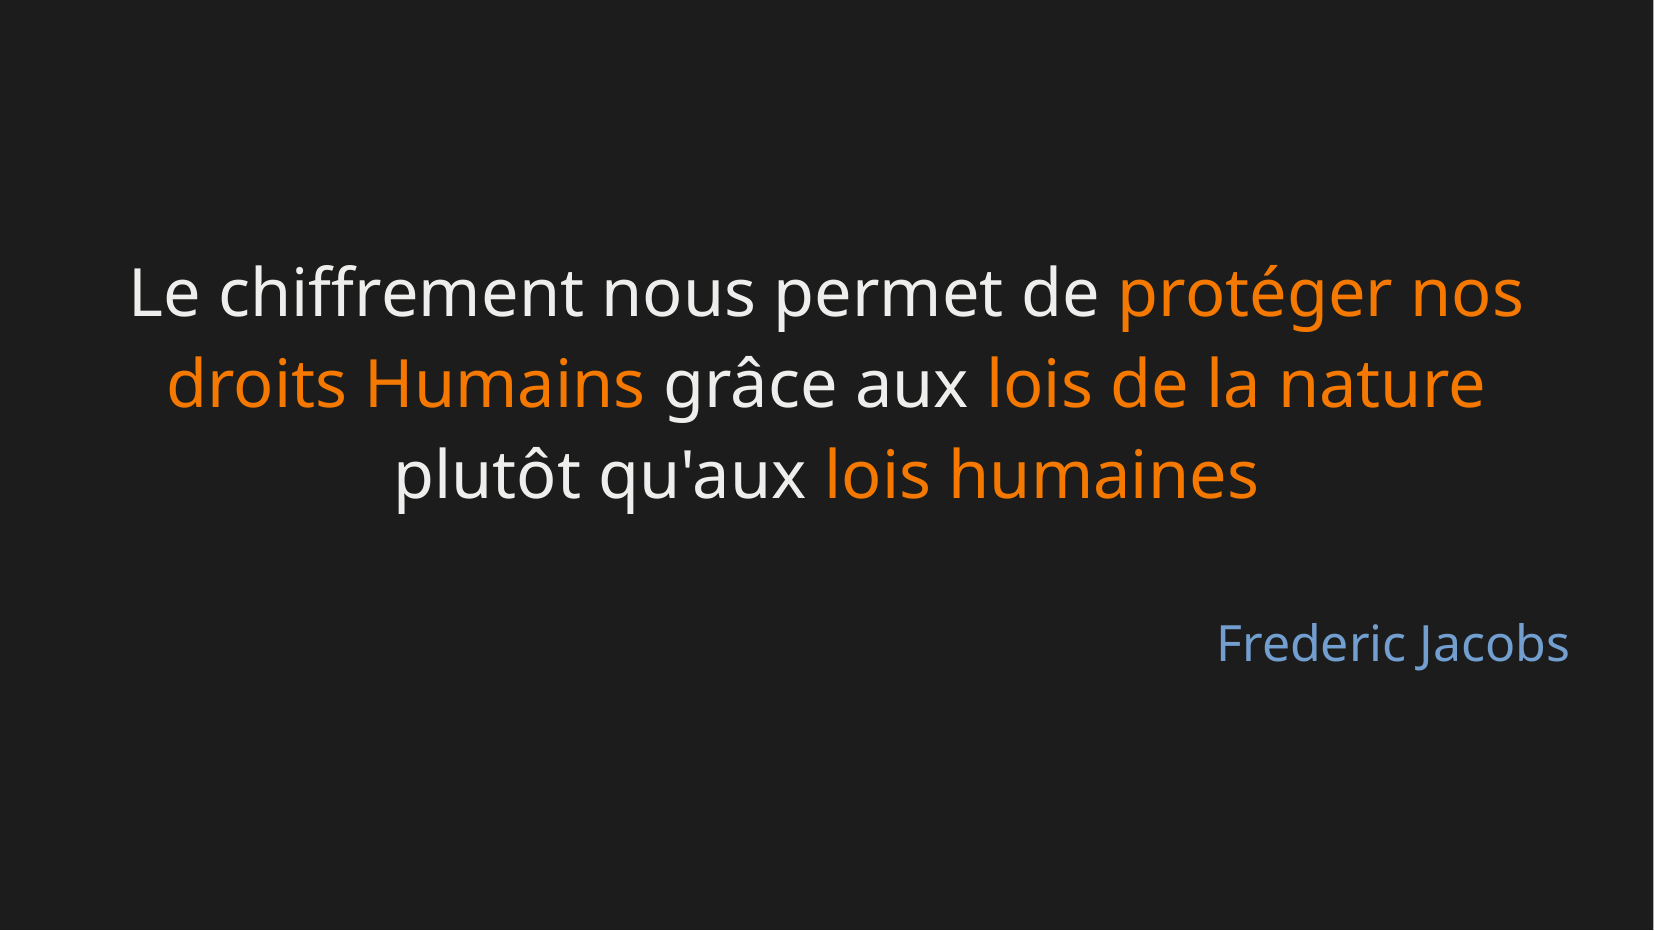

# Le chiffrement nous permet de protéger nos droits Humains grâce aux lois de la nature plutôt qu'aux lois humaines
Frederic Jacobs